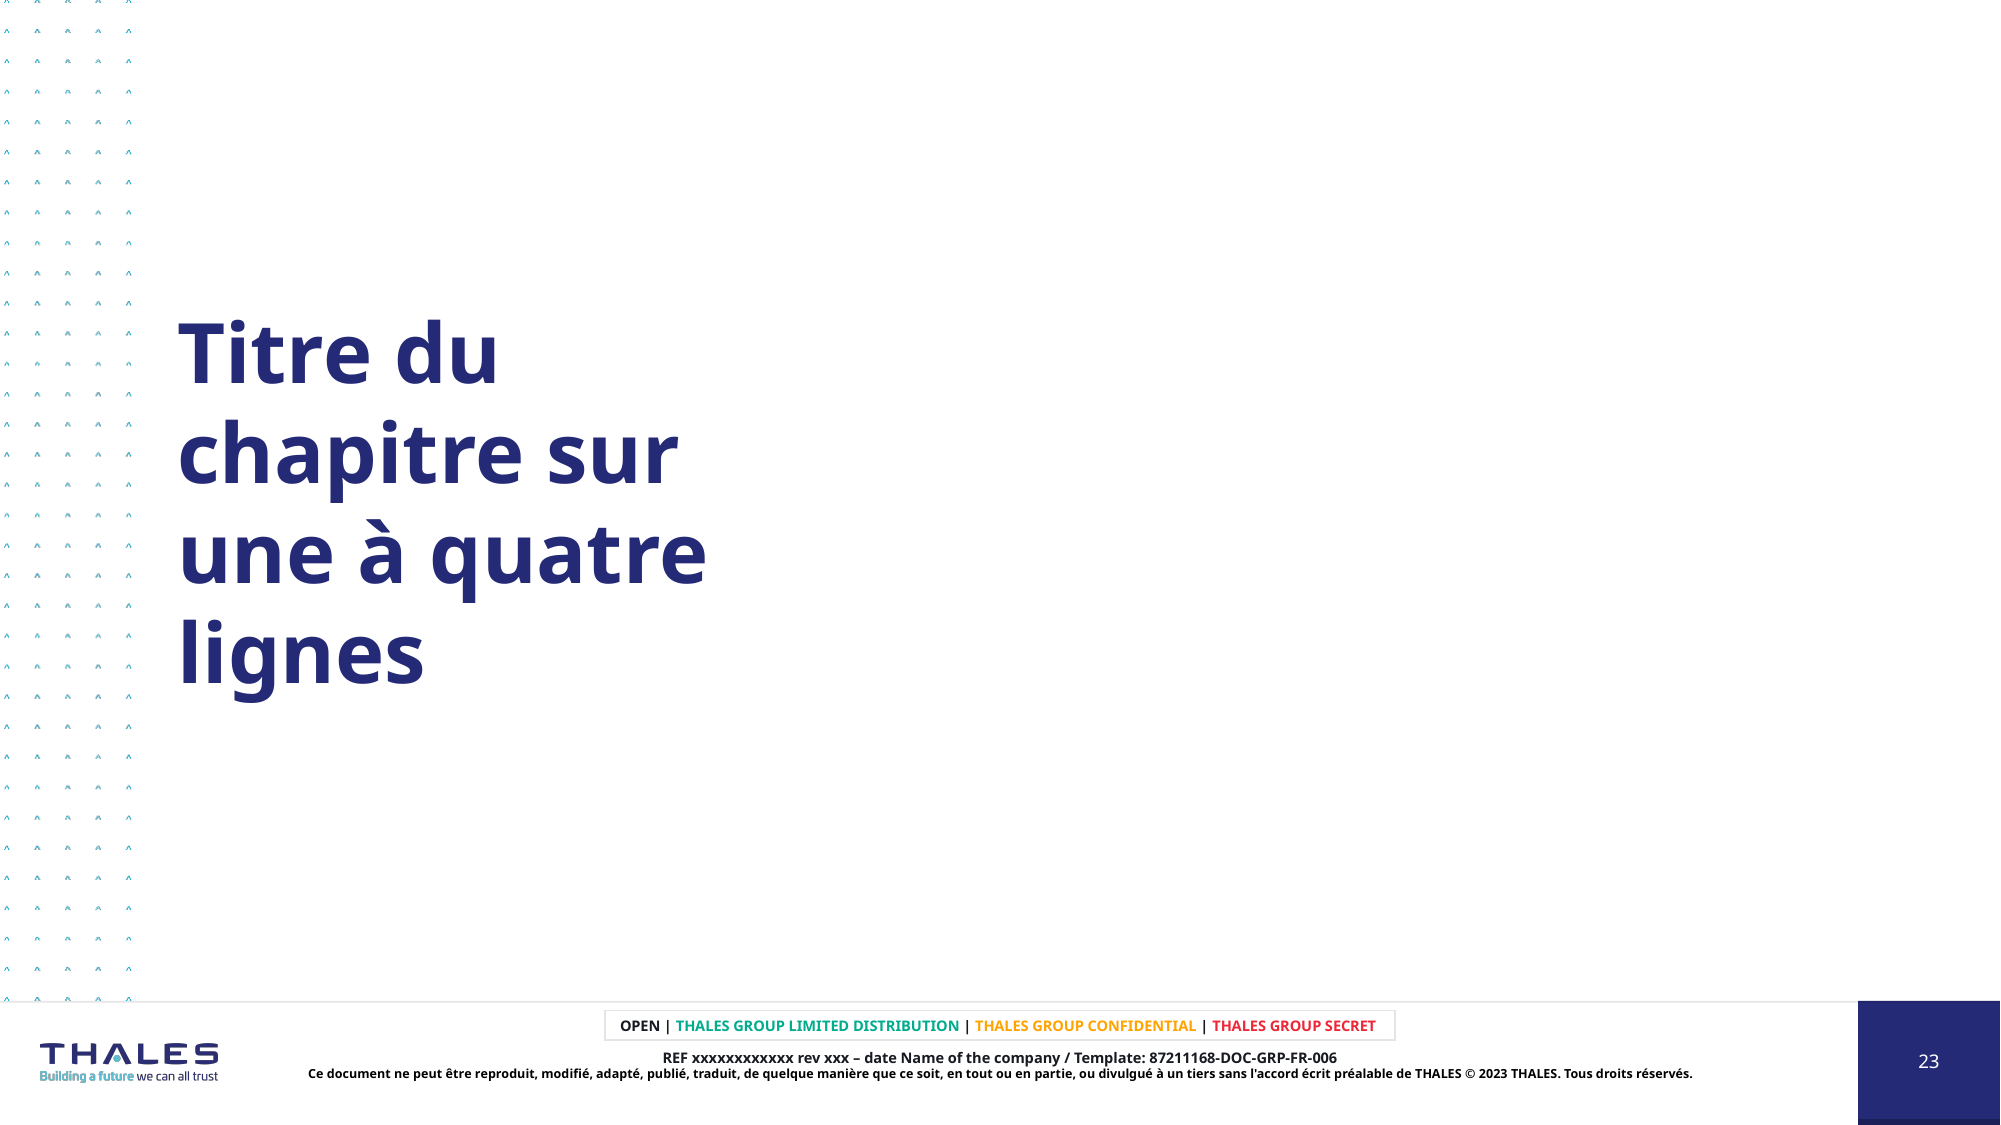

# Titre du chapitre sur une à quatre lignes